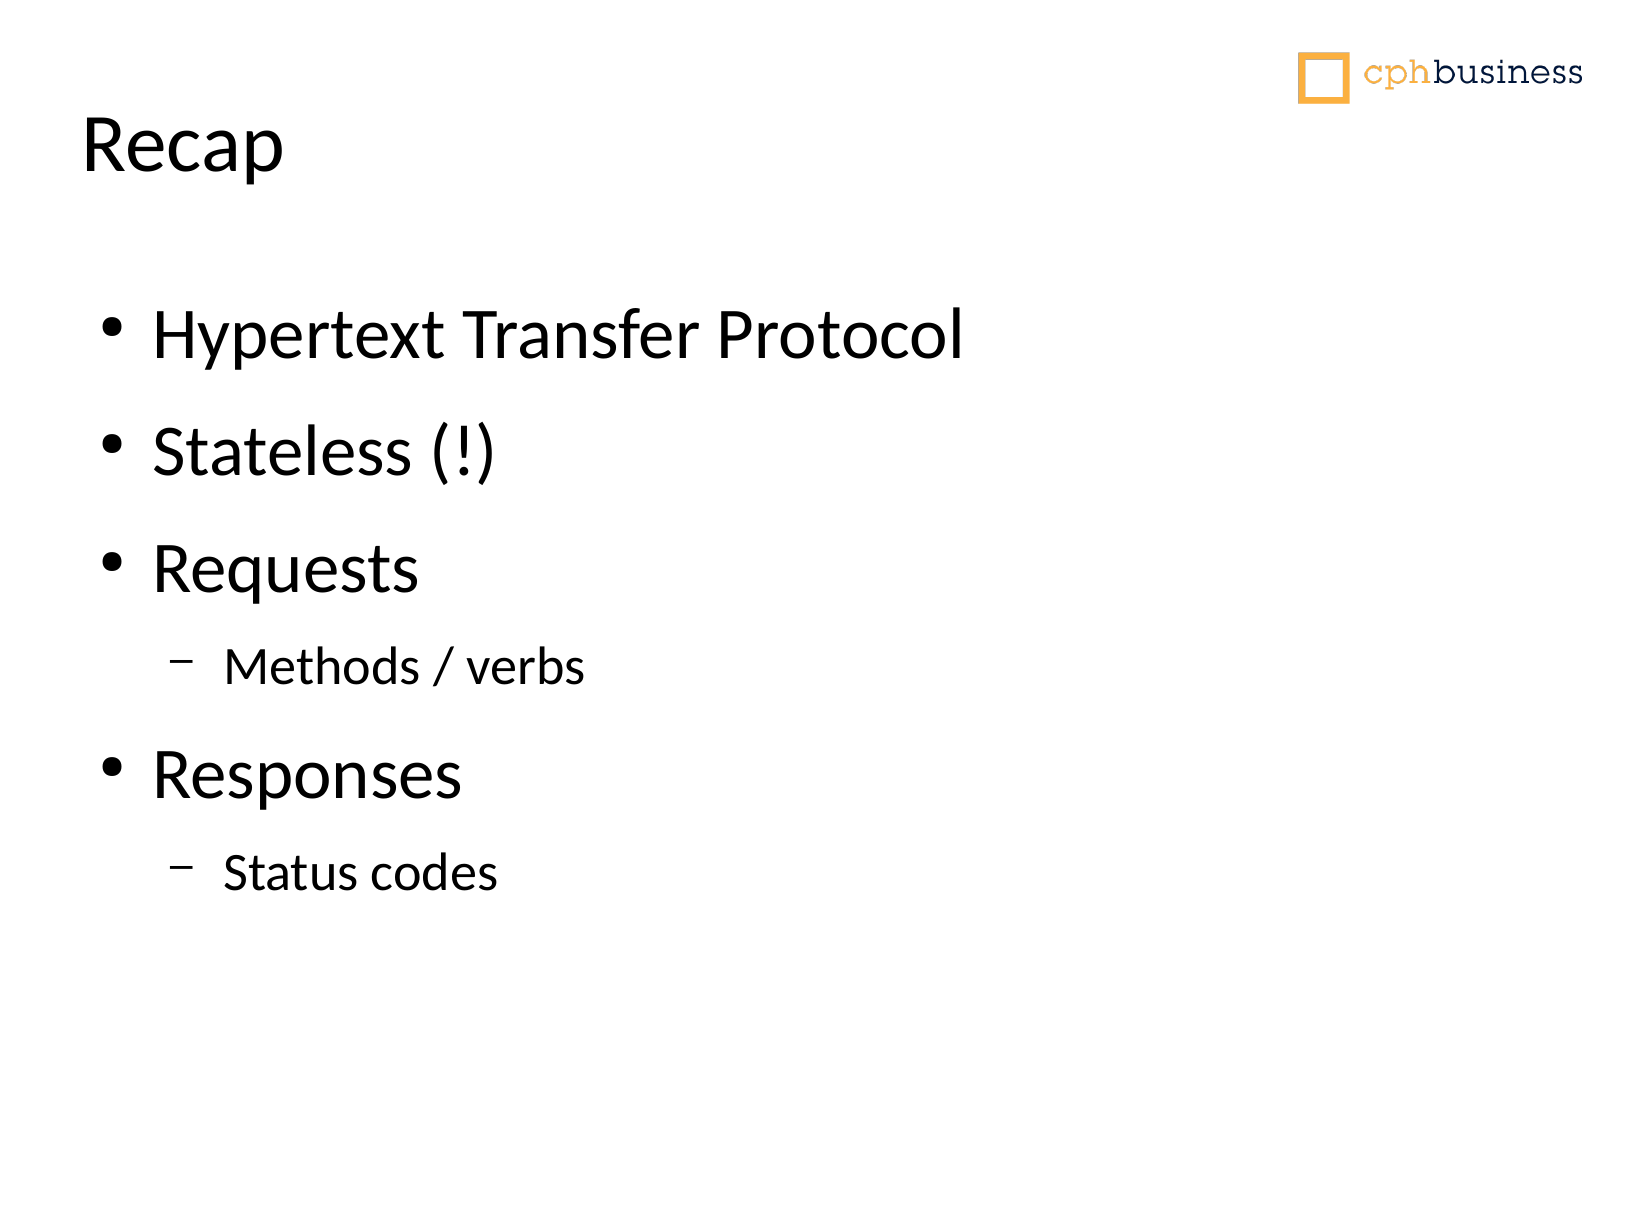

Recap
# Hypertext Transfer Protocol
Stateless (!)
Requests
Methods / verbs
Responses
Status codes